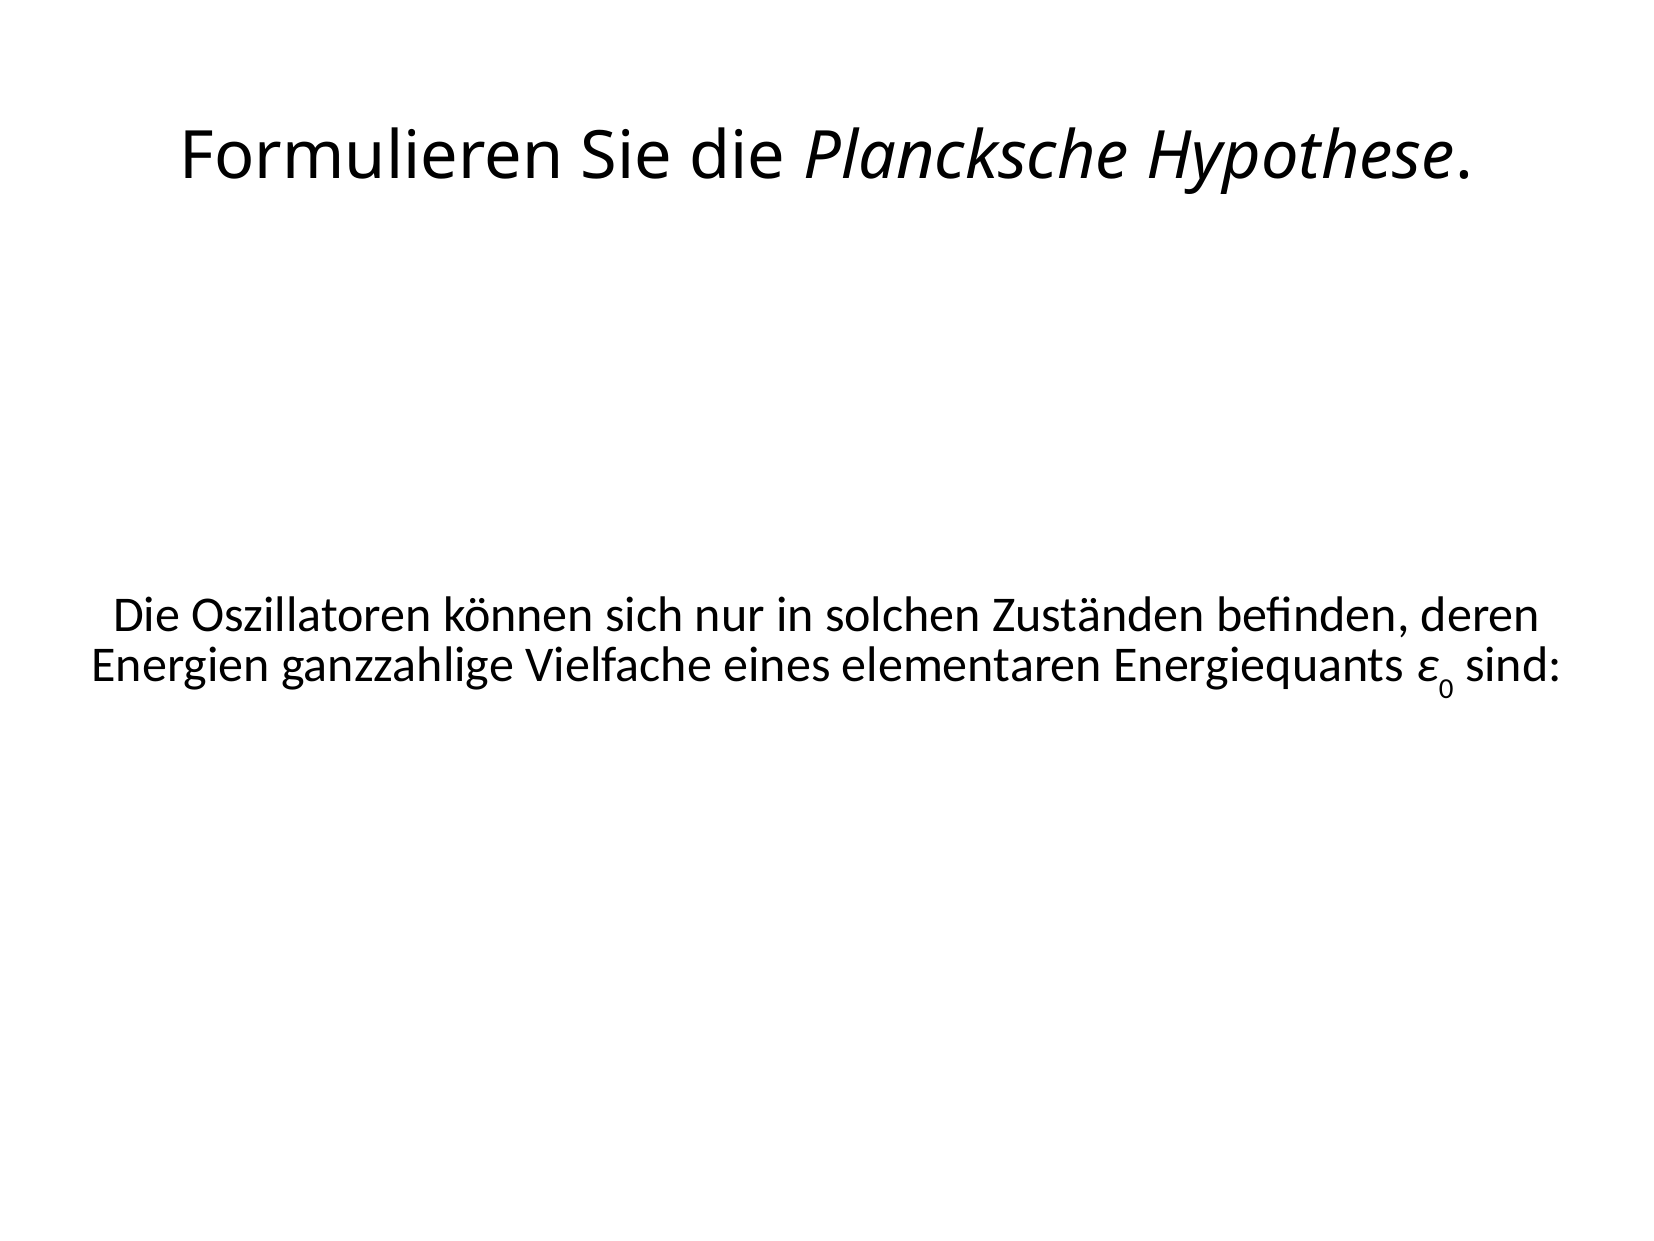

# Formulieren Sie die Plancksche Hypothese.
Die Oszillatoren können sich nur in solchen Zuständen befinden, deren Energien ganzzahlige Vielfache eines elementaren Energiequants ε0 sind: